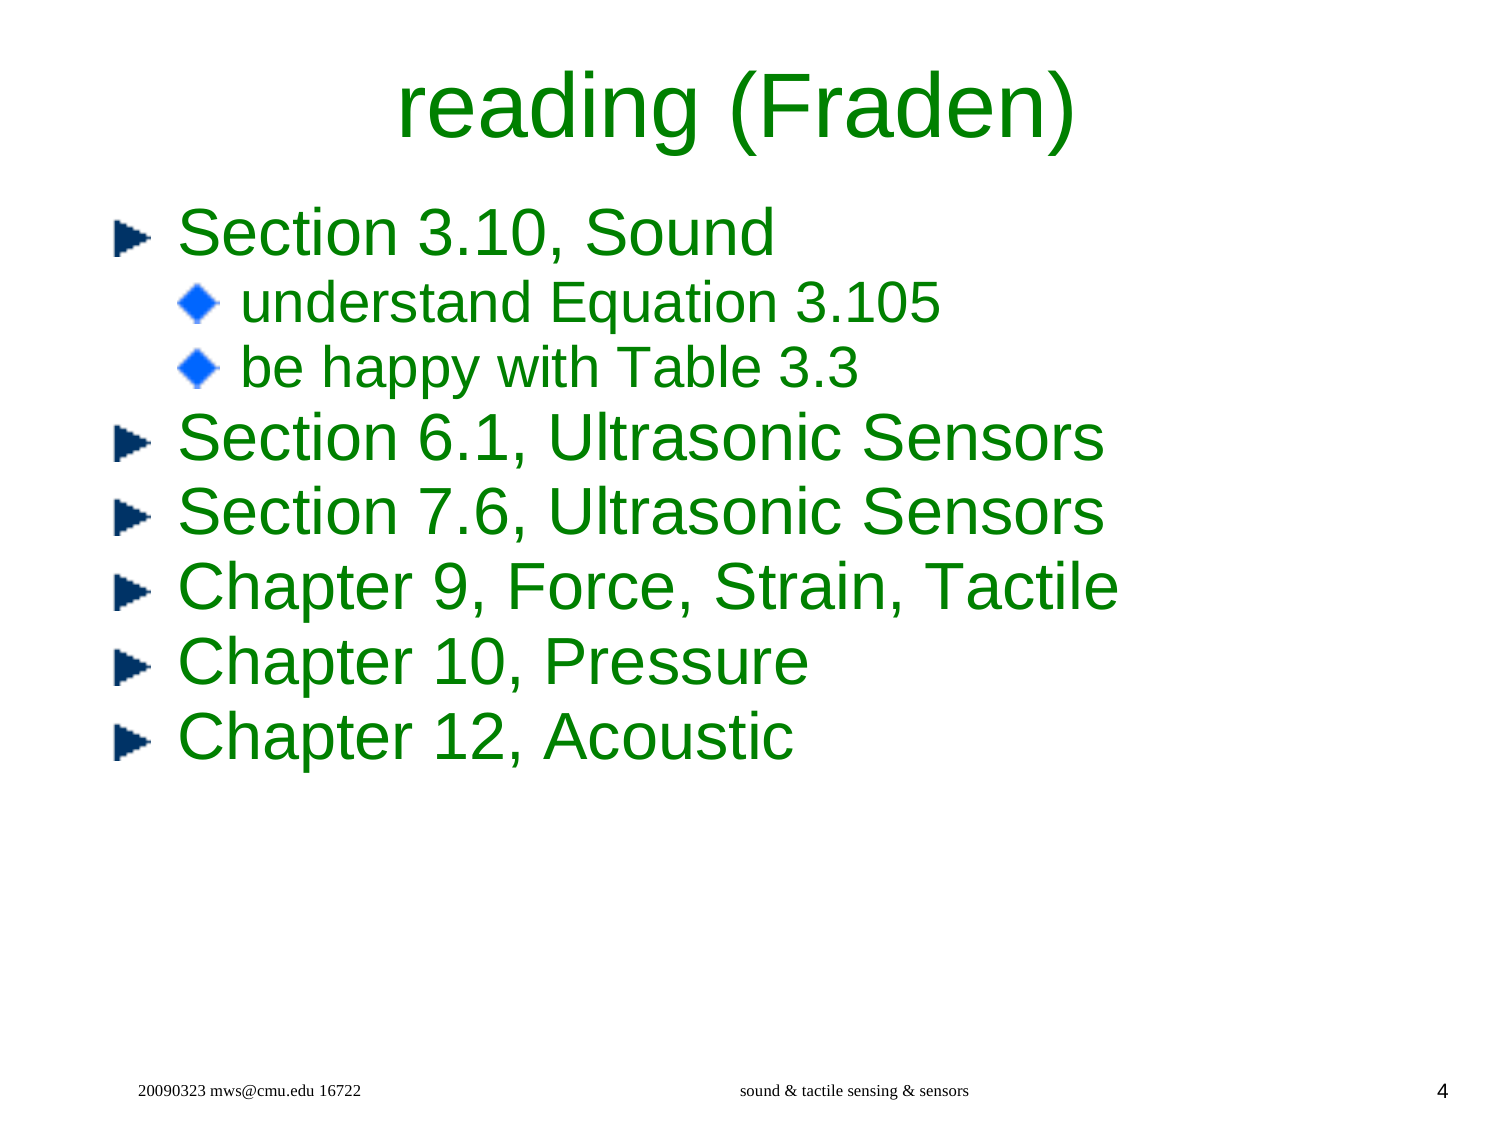

# reading (Fraden)
 Section 3.10, Sound
 understand Equation 3.105
 be happy with Table 3.3
 Section 6.1, Ultrasonic Sensors
 Section 7.6, Ultrasonic Sensors
 Chapter 9, Force, Strain, Tactile
 Chapter 10, Pressure
 Chapter 12, Acoustic
4
20090323 mws@cmu.edu 16722
sound & tactile sensing & sensors